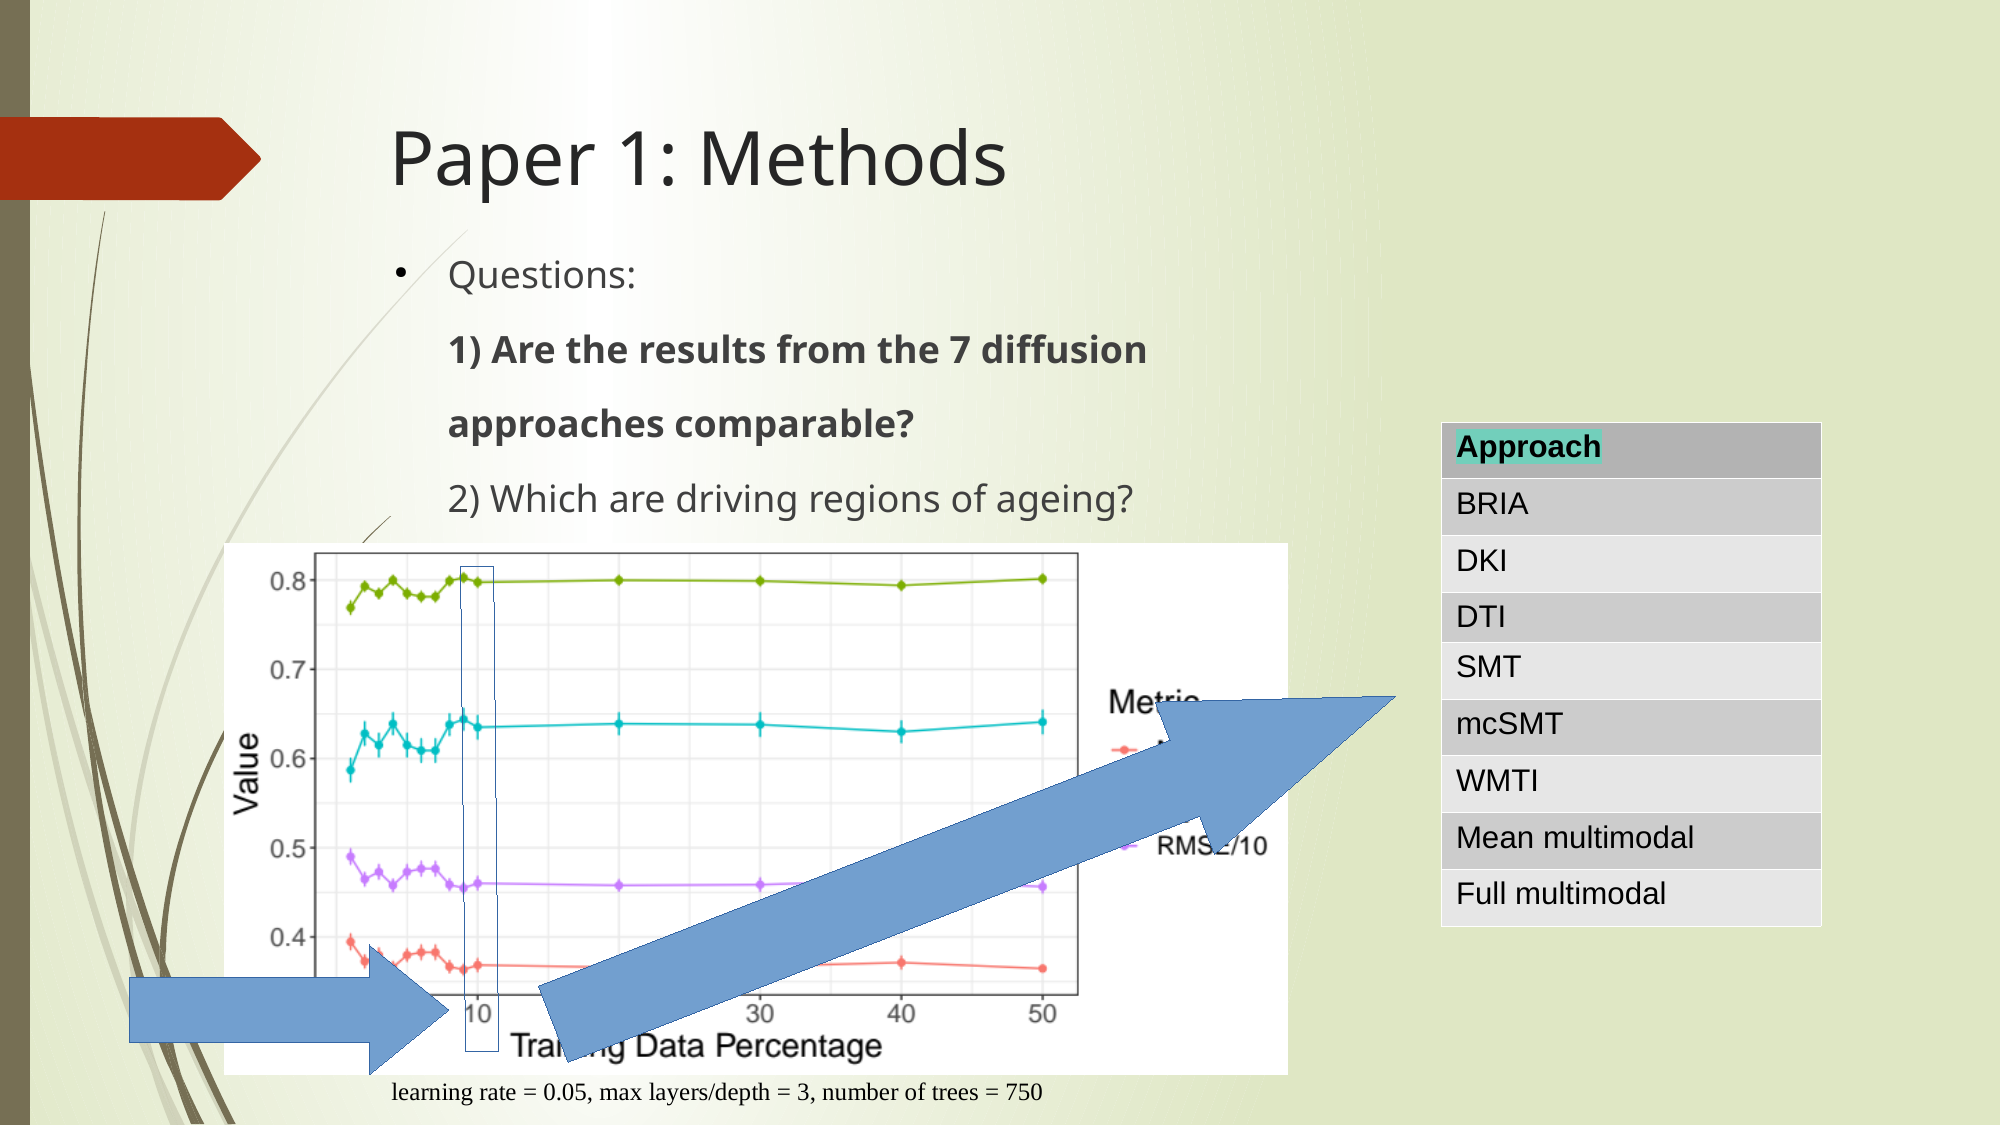

# Paper 1: Methods
Questions:
1) Are the results from the 7 diffusion
approaches comparable?
2) Which are driving regions of ageing?
| Approach |
| --- |
| BRIA |
| DKI |
| DTI |
| SMT |
| mcSMT |
| WMTI |
| Mean multimodal |
| Full multimodal |